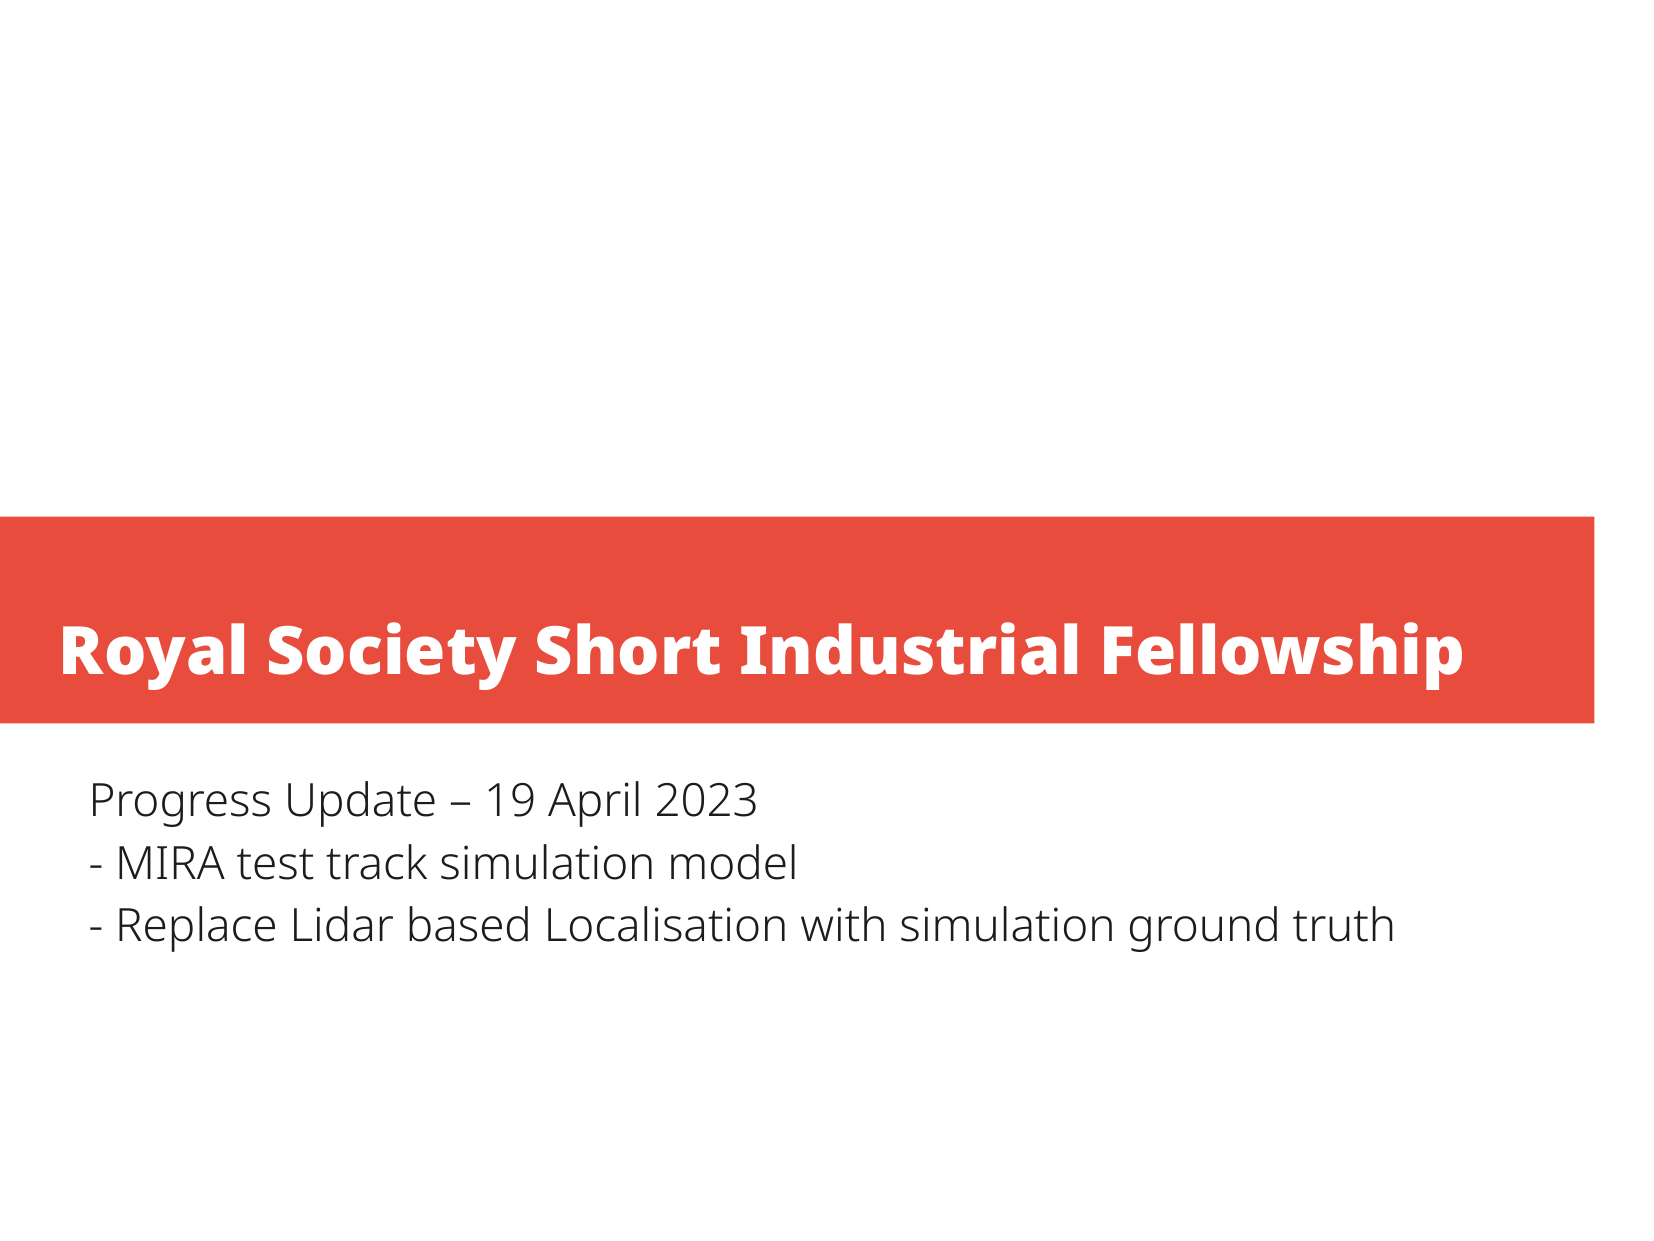

# Royal Society Short Industrial Fellowship
Progress Update – 19 April 2023
- MIRA test track simulation model
- Replace Lidar based Localisation with simulation ground truth